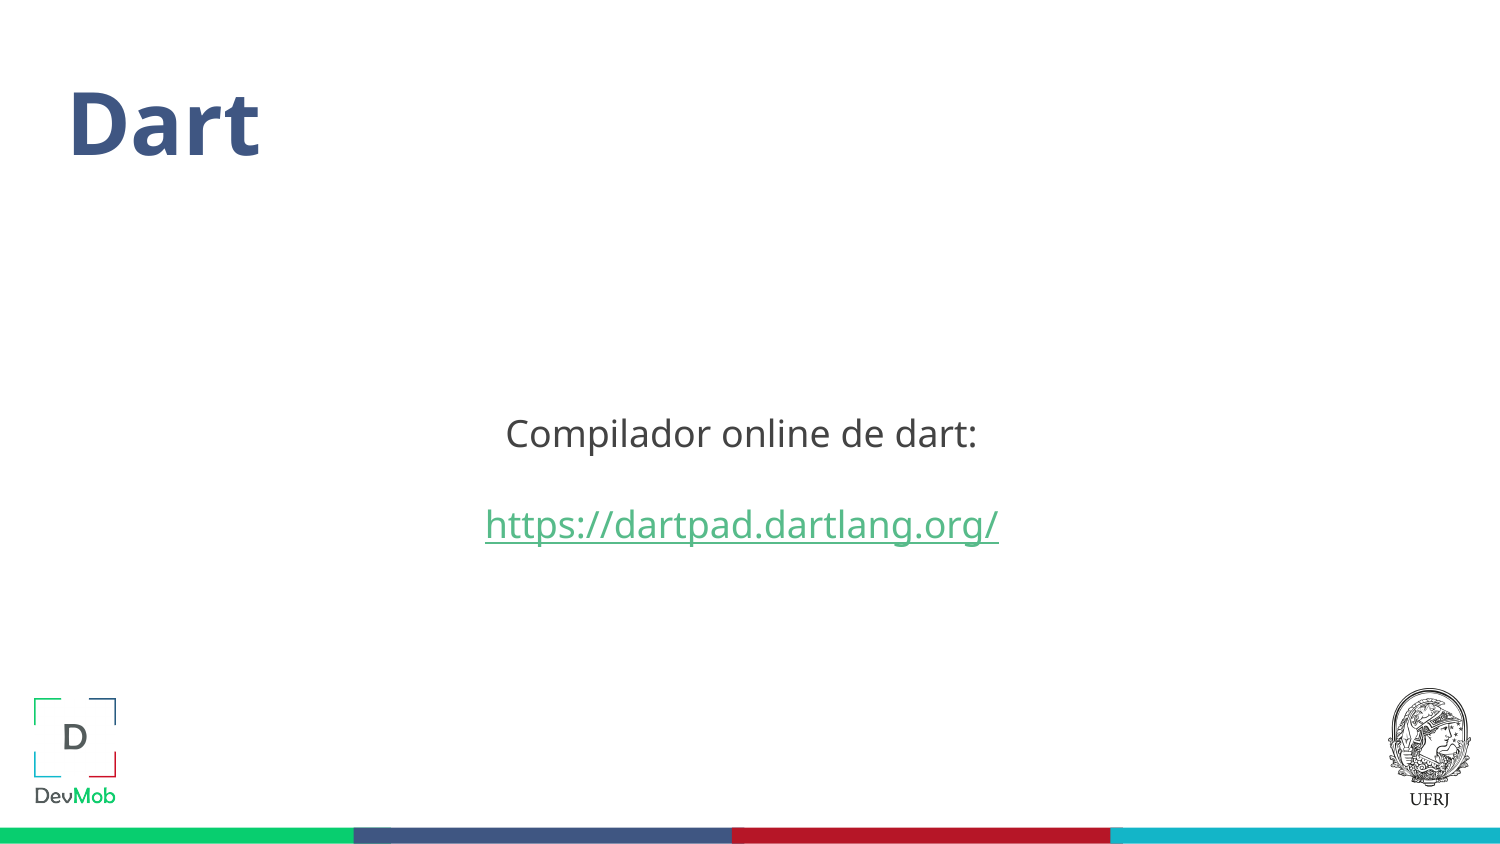

# Dart
Compilador online de dart:
https://dartpad.dartlang.org/